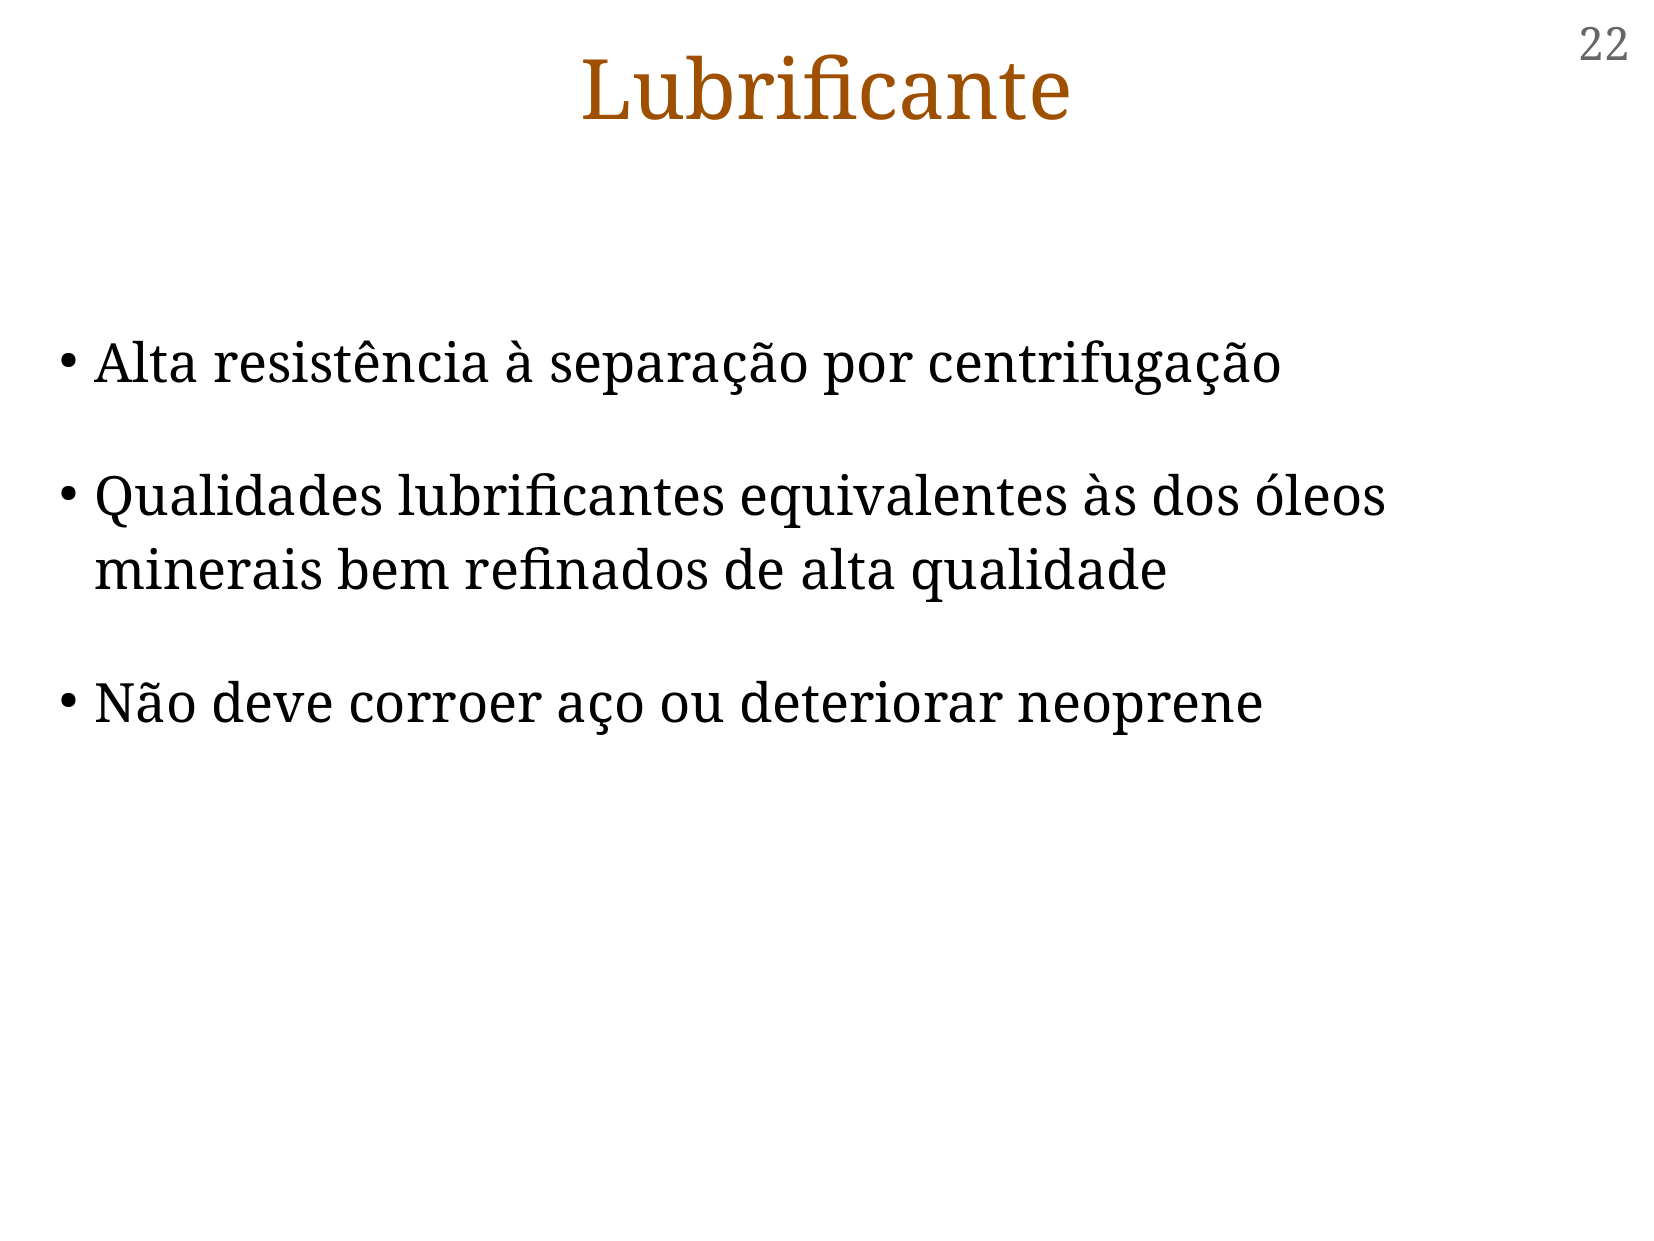

22
# Lubrificante
Alta resistência à separação por centrifugação
Qualidades lubrificantes equivalentes às dos óleos minerais bem refinados de alta qualidade
Não deve corroer aço ou deteriorar neoprene